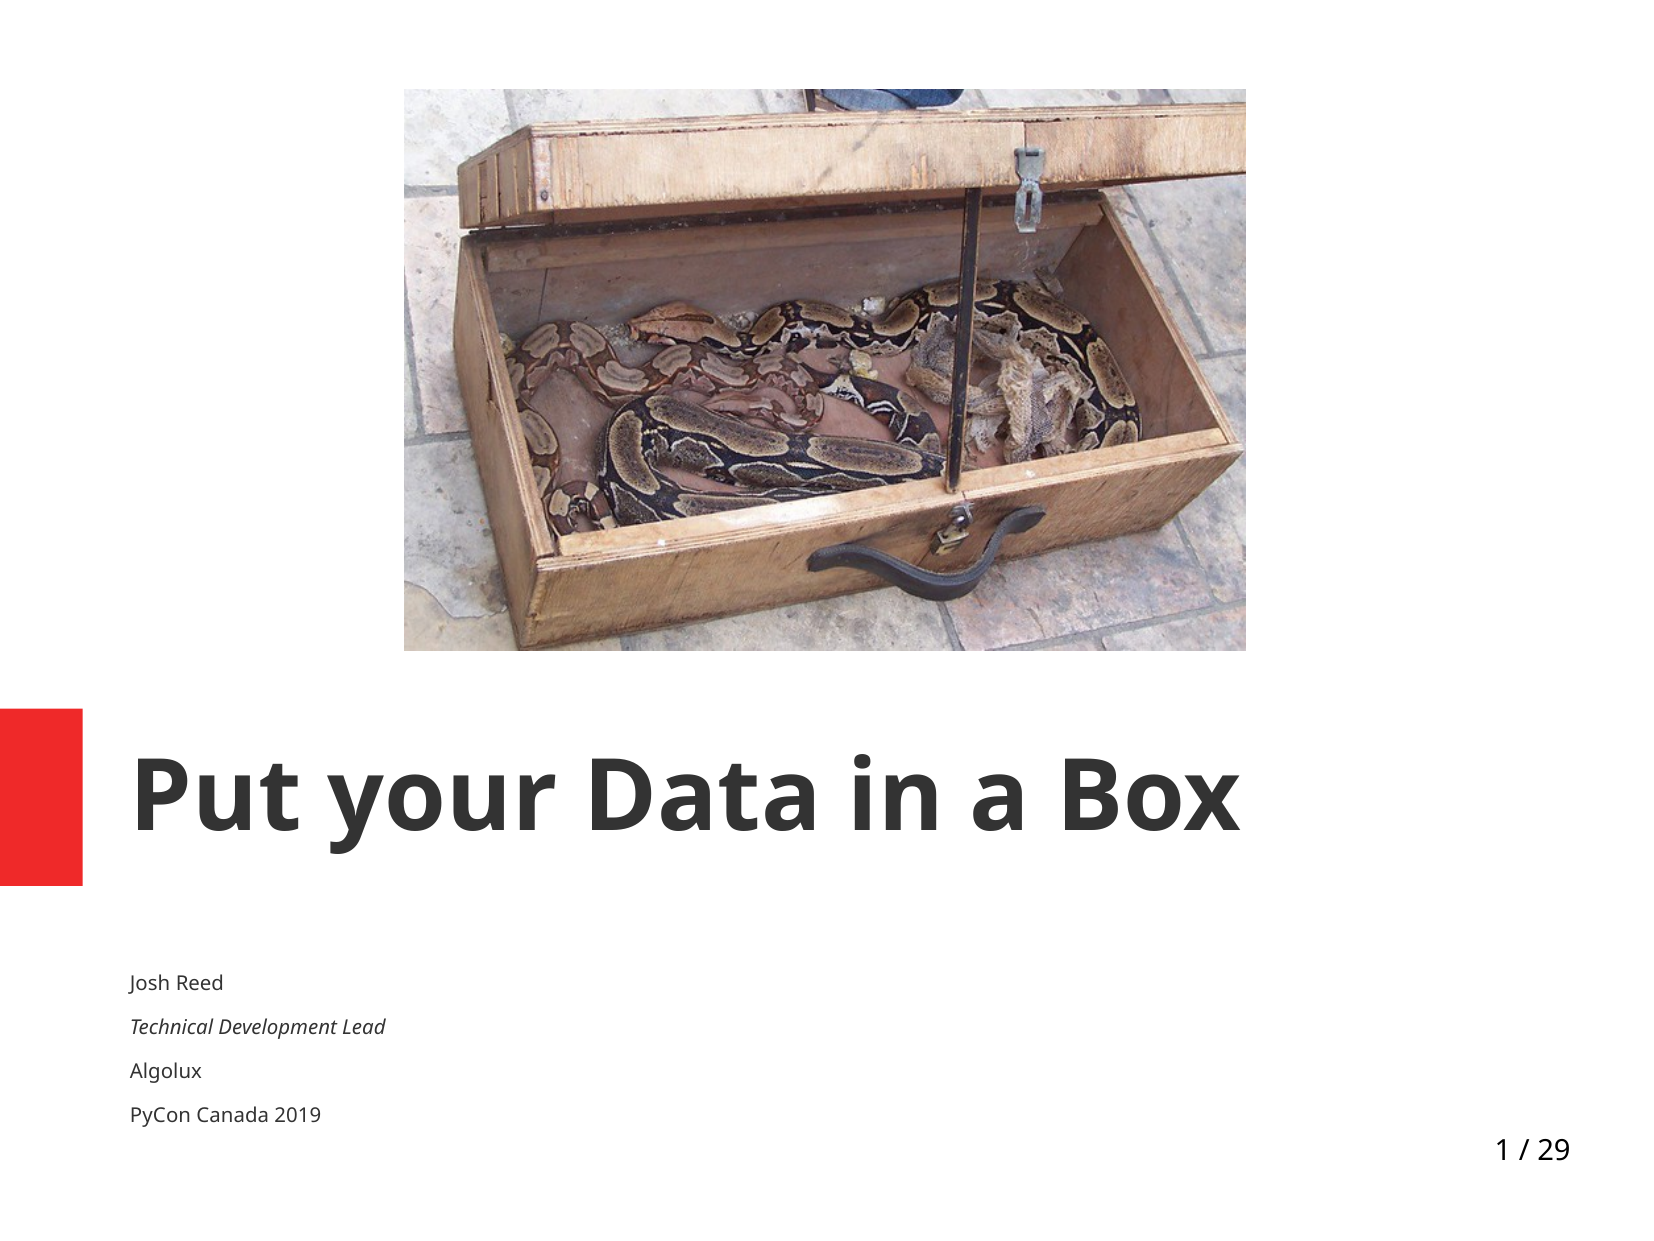

# Put your Data in a Box
Josh Reed
Technical Development Lead
Algolux
PyCon Canada 2019
1